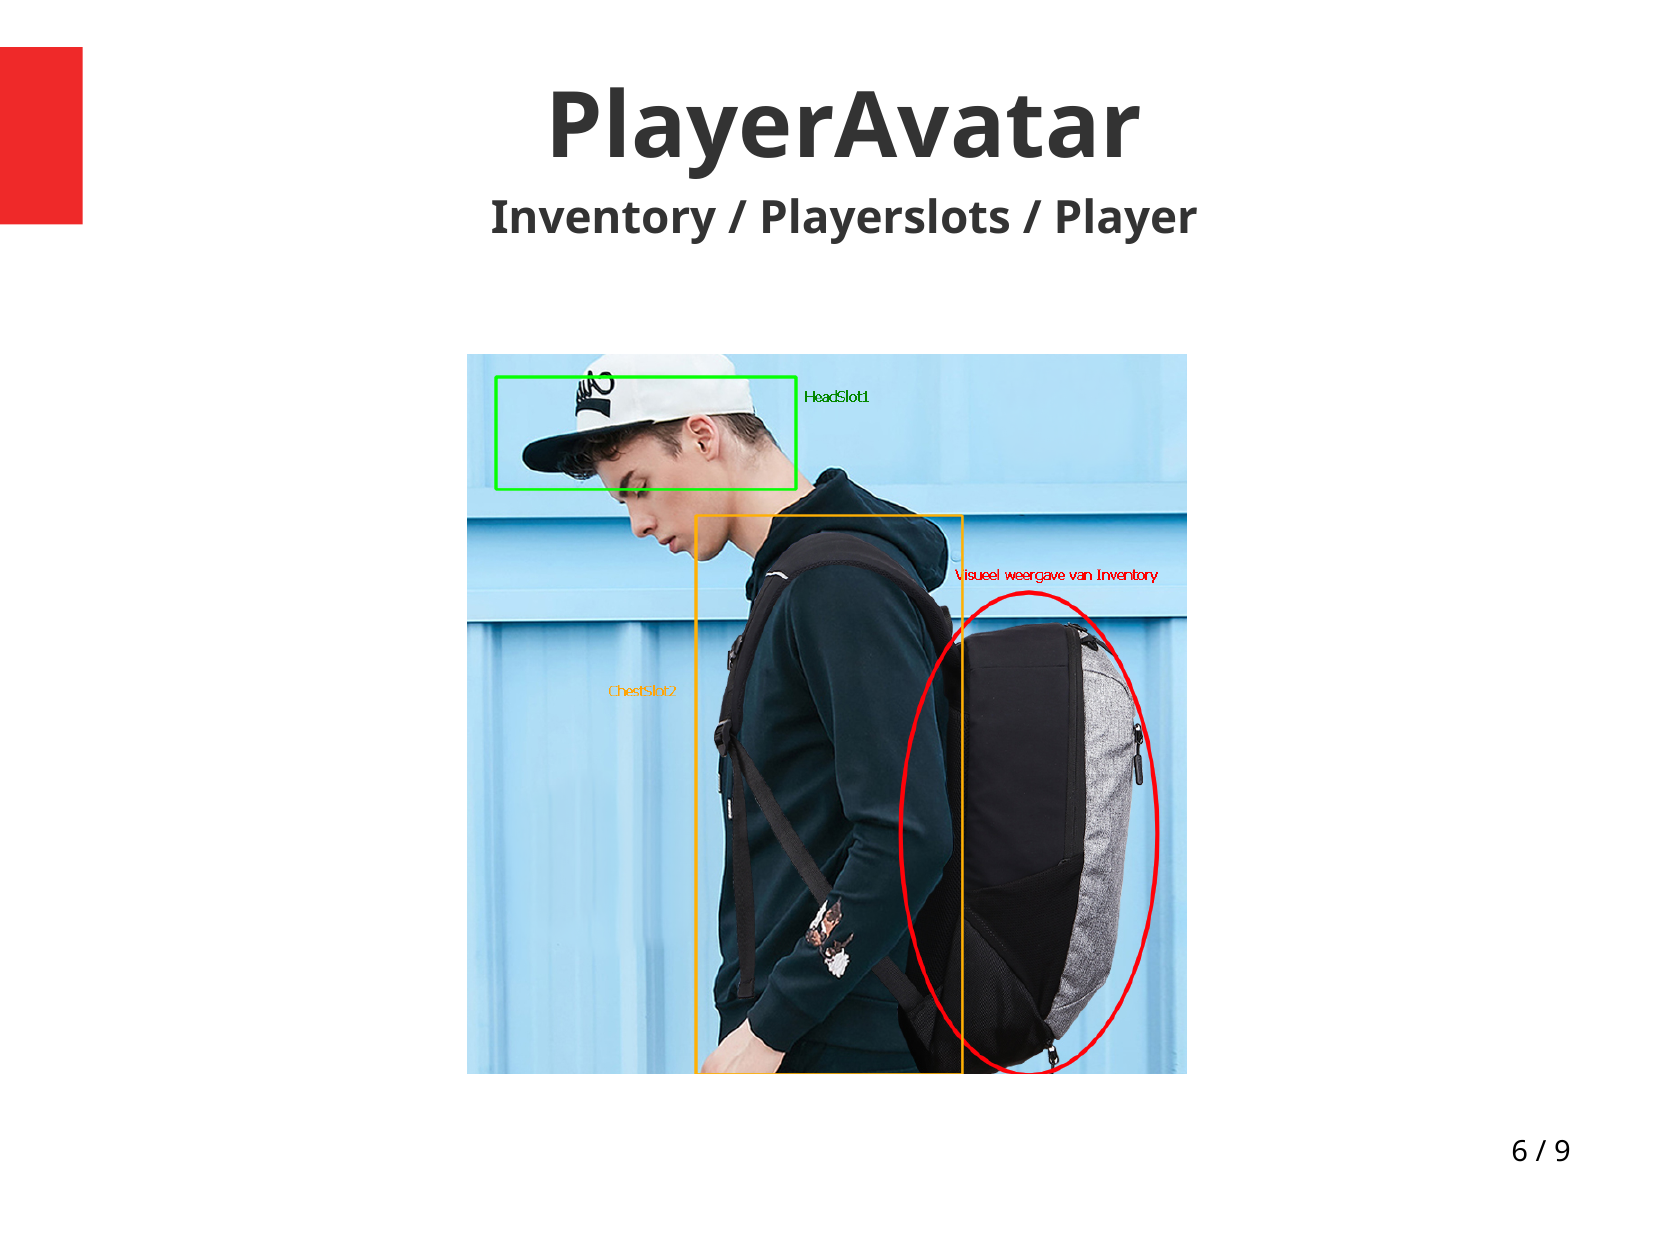

# PlayerAvatar Inventory / Playerslots / Player
6